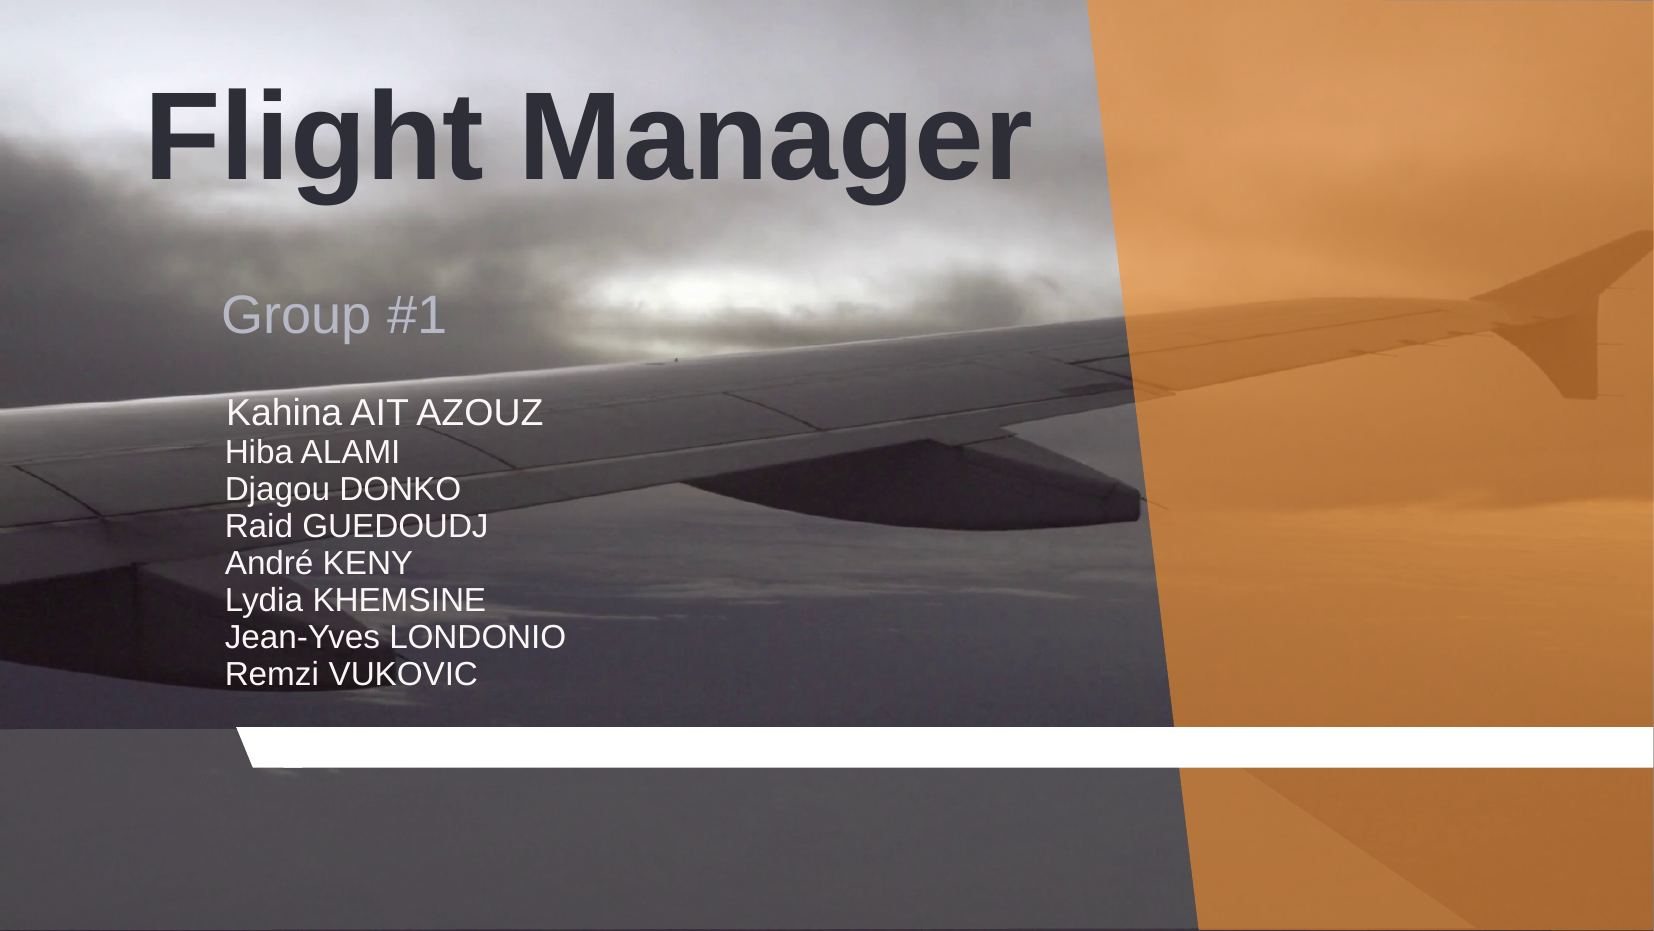

Flight Manager
Group #1
 Kahina AIT AZOUZ
 Hiba ALAMI
 Djagou DONKO
 Raid GUEDOUDJ
 André KENY
 Lydia KHEMSINE
 Jean-Yves LONDONIO
 Remzi VUKOVIC